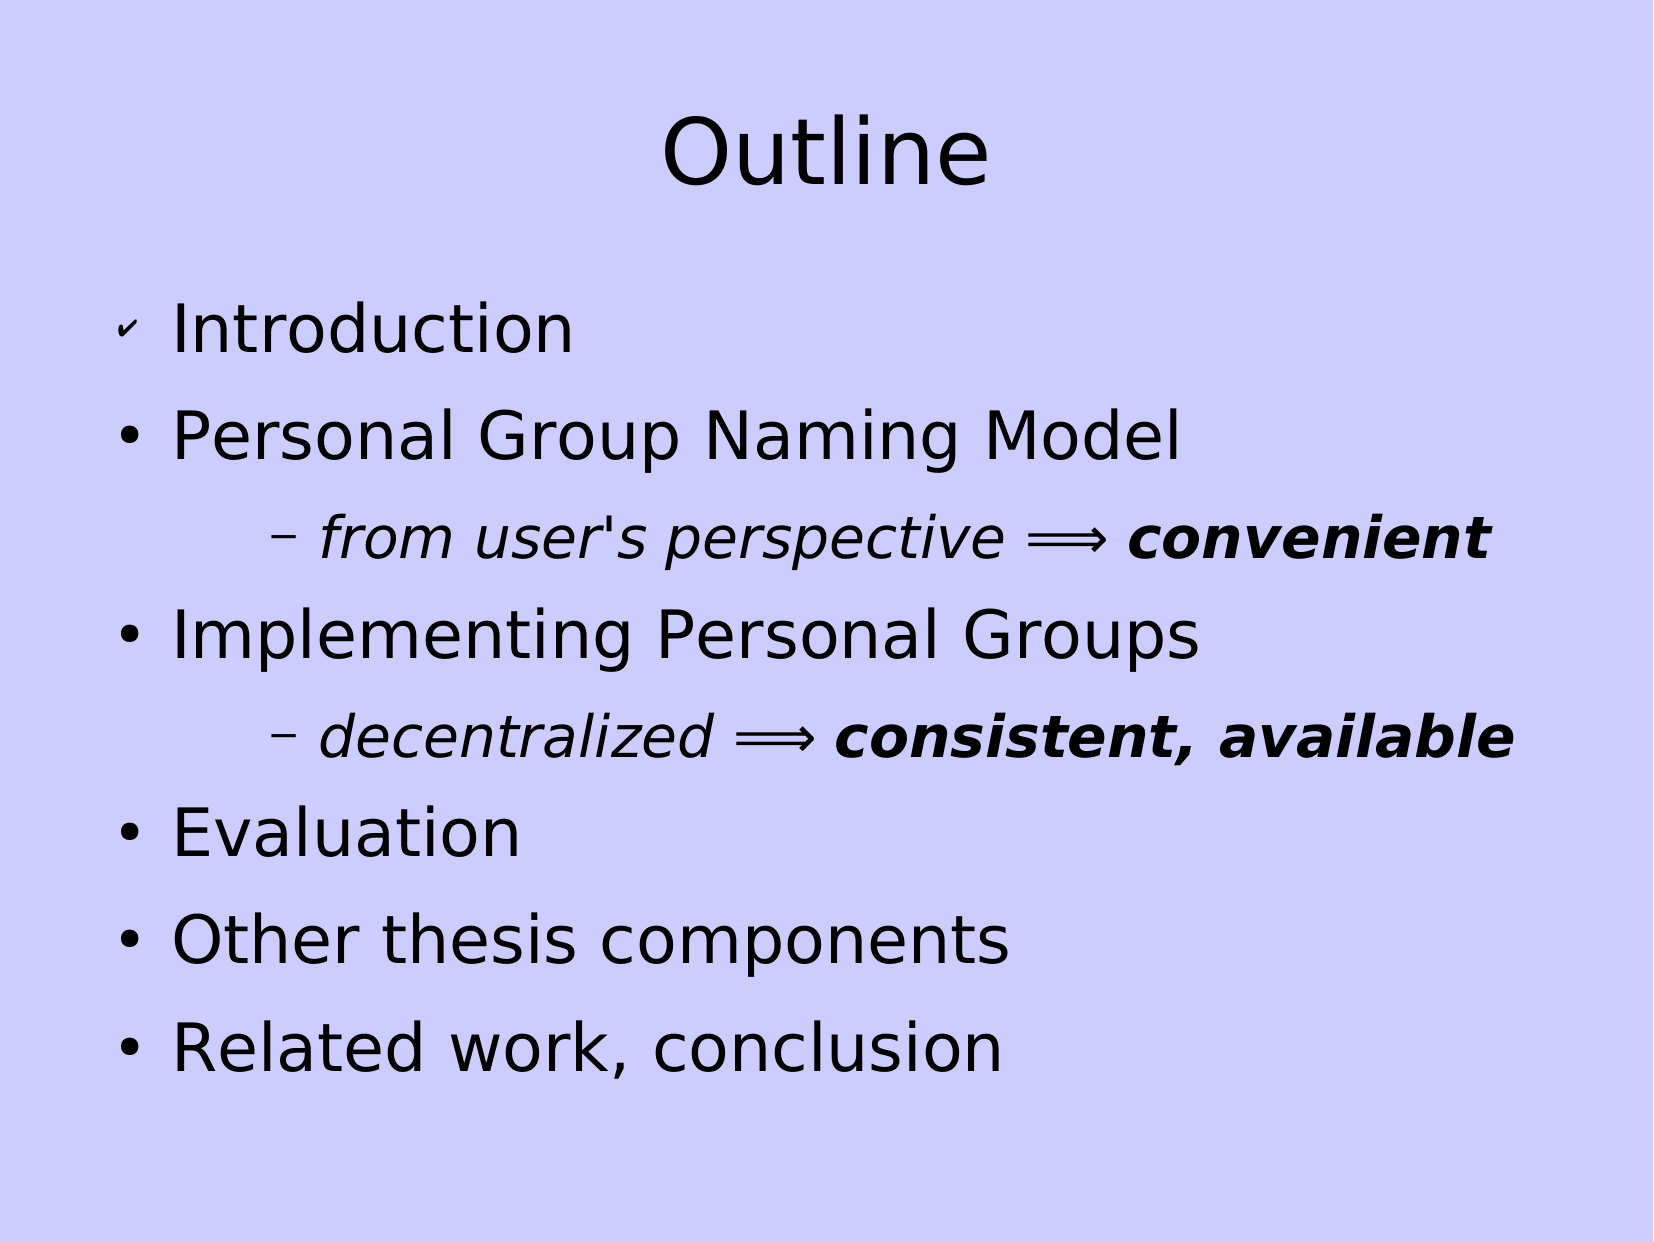

# Outline
Introduction
Personal Group Naming Model
from user's perspective ⟹ convenient
Implementing Personal Groups
decentralized ⟹ consistent, available
Evaluation
Other thesis components
Related work, conclusion